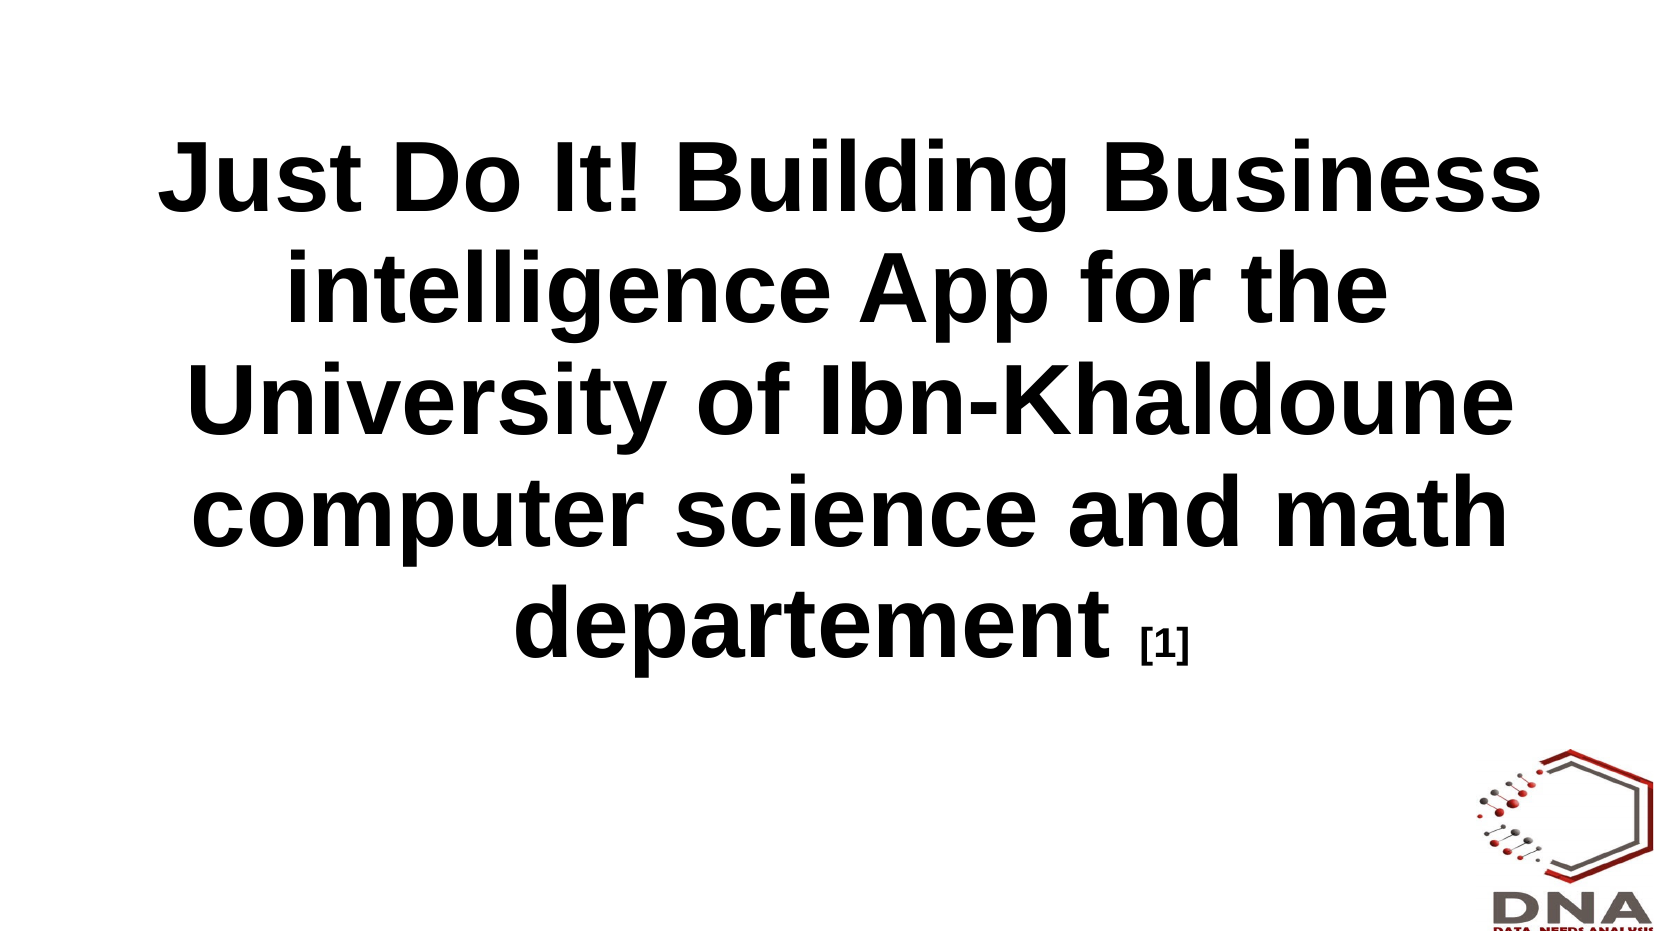

# Just Do It! Building Business intelligence App for the University of Ibn-Khaldoune computer science and math departement [1]